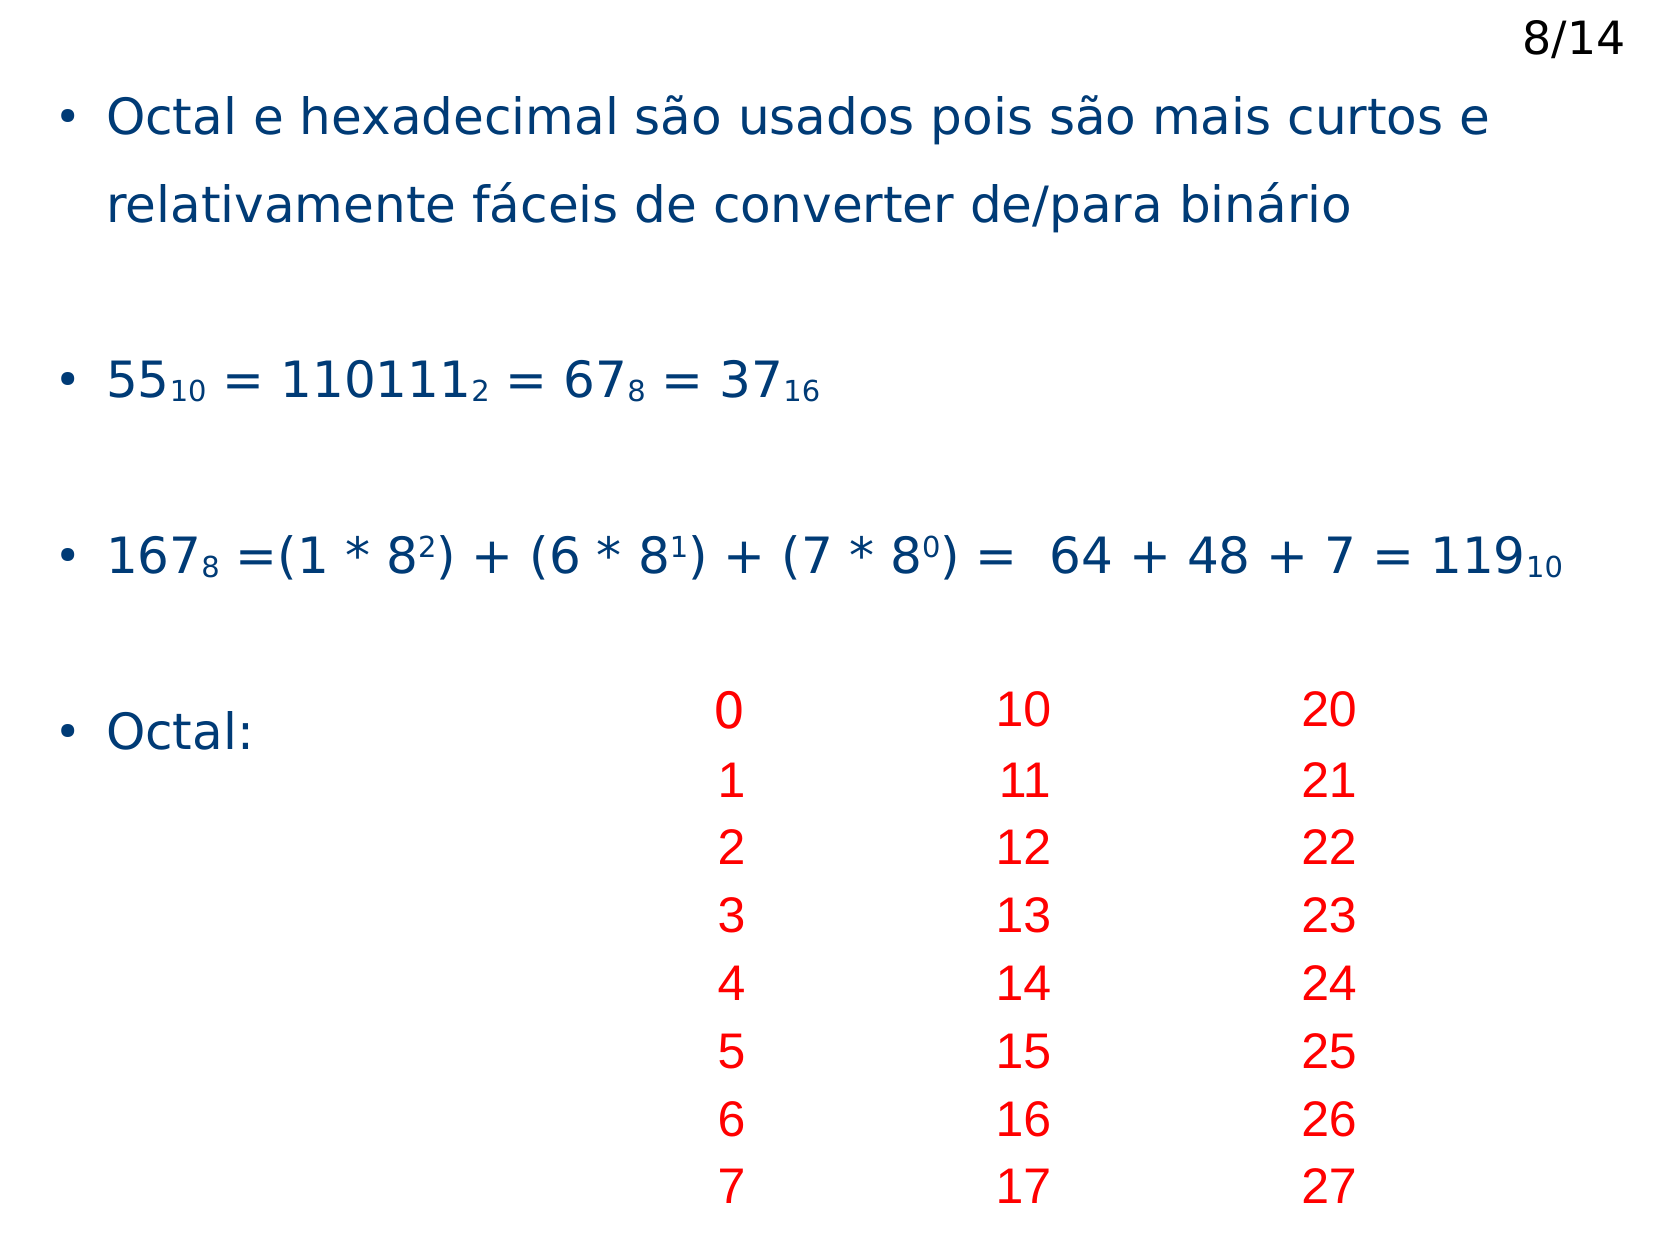

8
#
Octal e hexadecimal são usados pois são mais curtos e relativamente fáceis de converter de/para binário
5510 = 1101112 = 678 = 3716
1678 =(1 * 82) + (6 * 81) + (7 * 80) = 64 + 48 + 7 = 11910
Octal:
| 0 | 10 | 20 |
| --- | --- | --- |
| 1 | 11 | 21 |
| 2 | 12 | 22 |
| 3 | 13 | 23 |
| 4 | 14 | 24 |
| 5 | 15 | 25 |
| 6 | 16 | 26 |
| 7 | 17 | 27 |